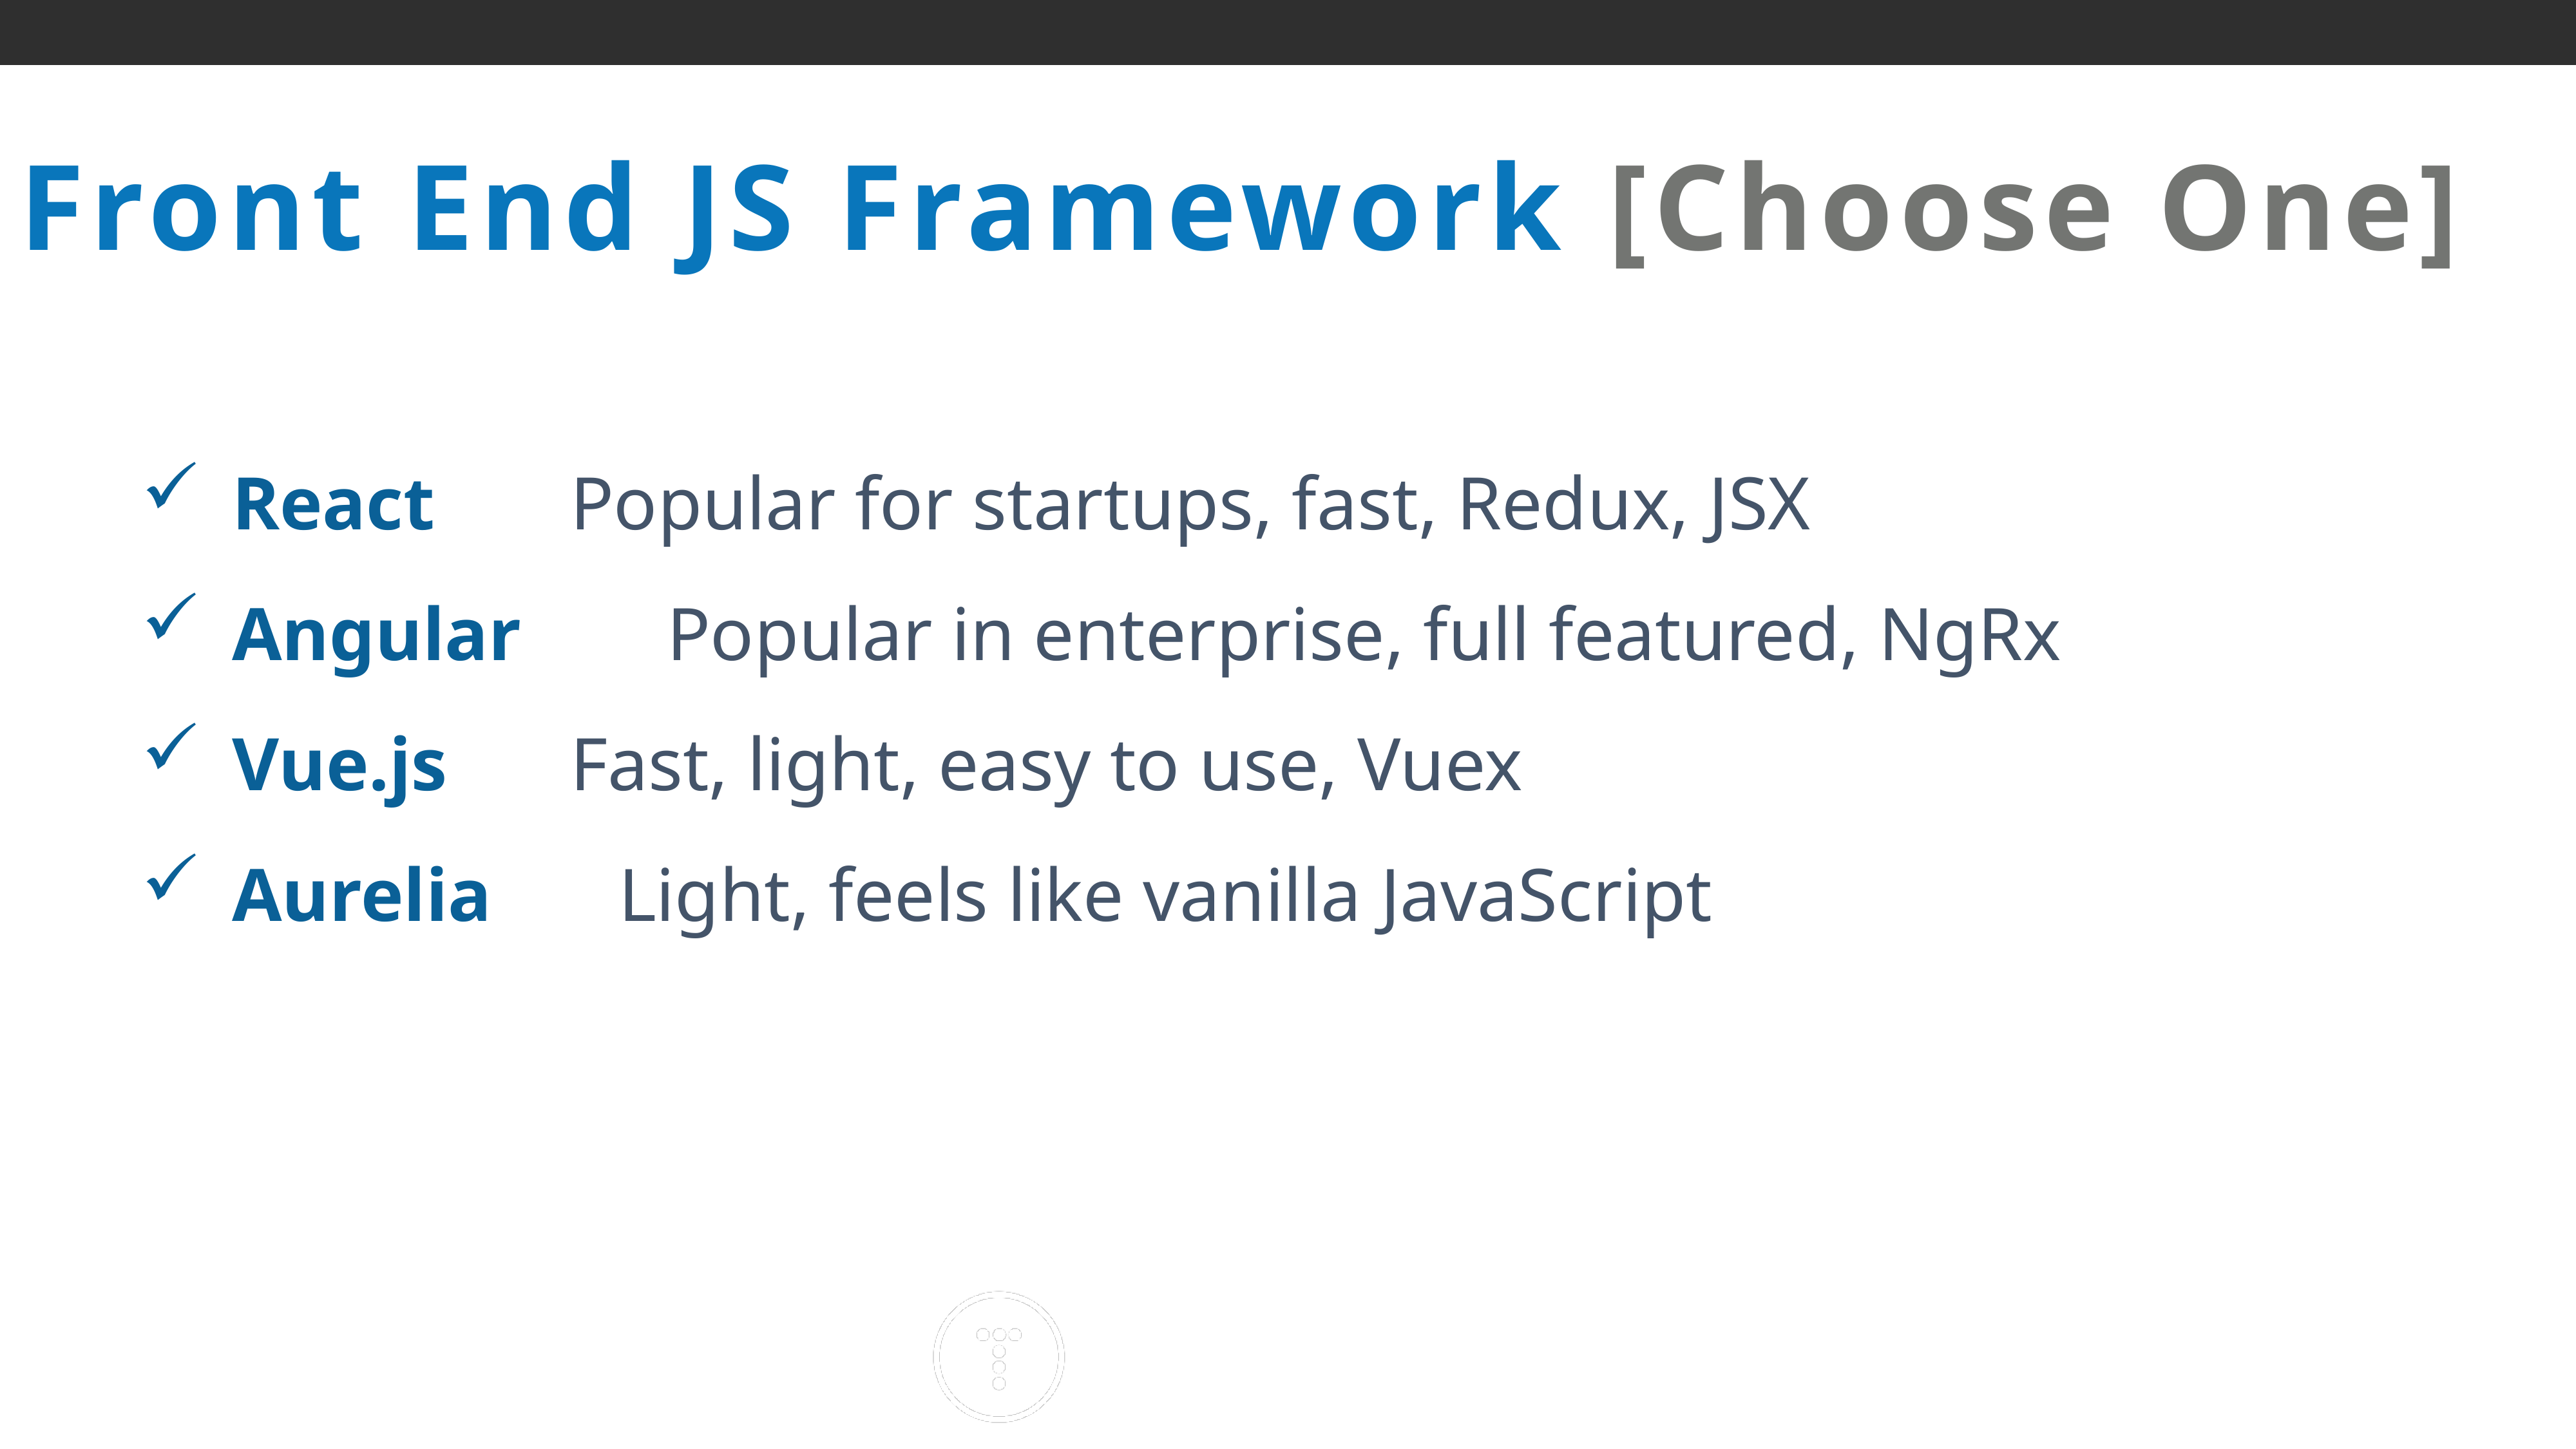

Front End JS Framework [Choose One]
React 			Popular for startups, fast, Redux, JSX
Angular 			Popular in enterprise, full featured, NgRx
Vue.js			Fast, light, easy to use, Vuex
Aurelia			Light, feels like vanilla JavaScript
Traversymedia.com